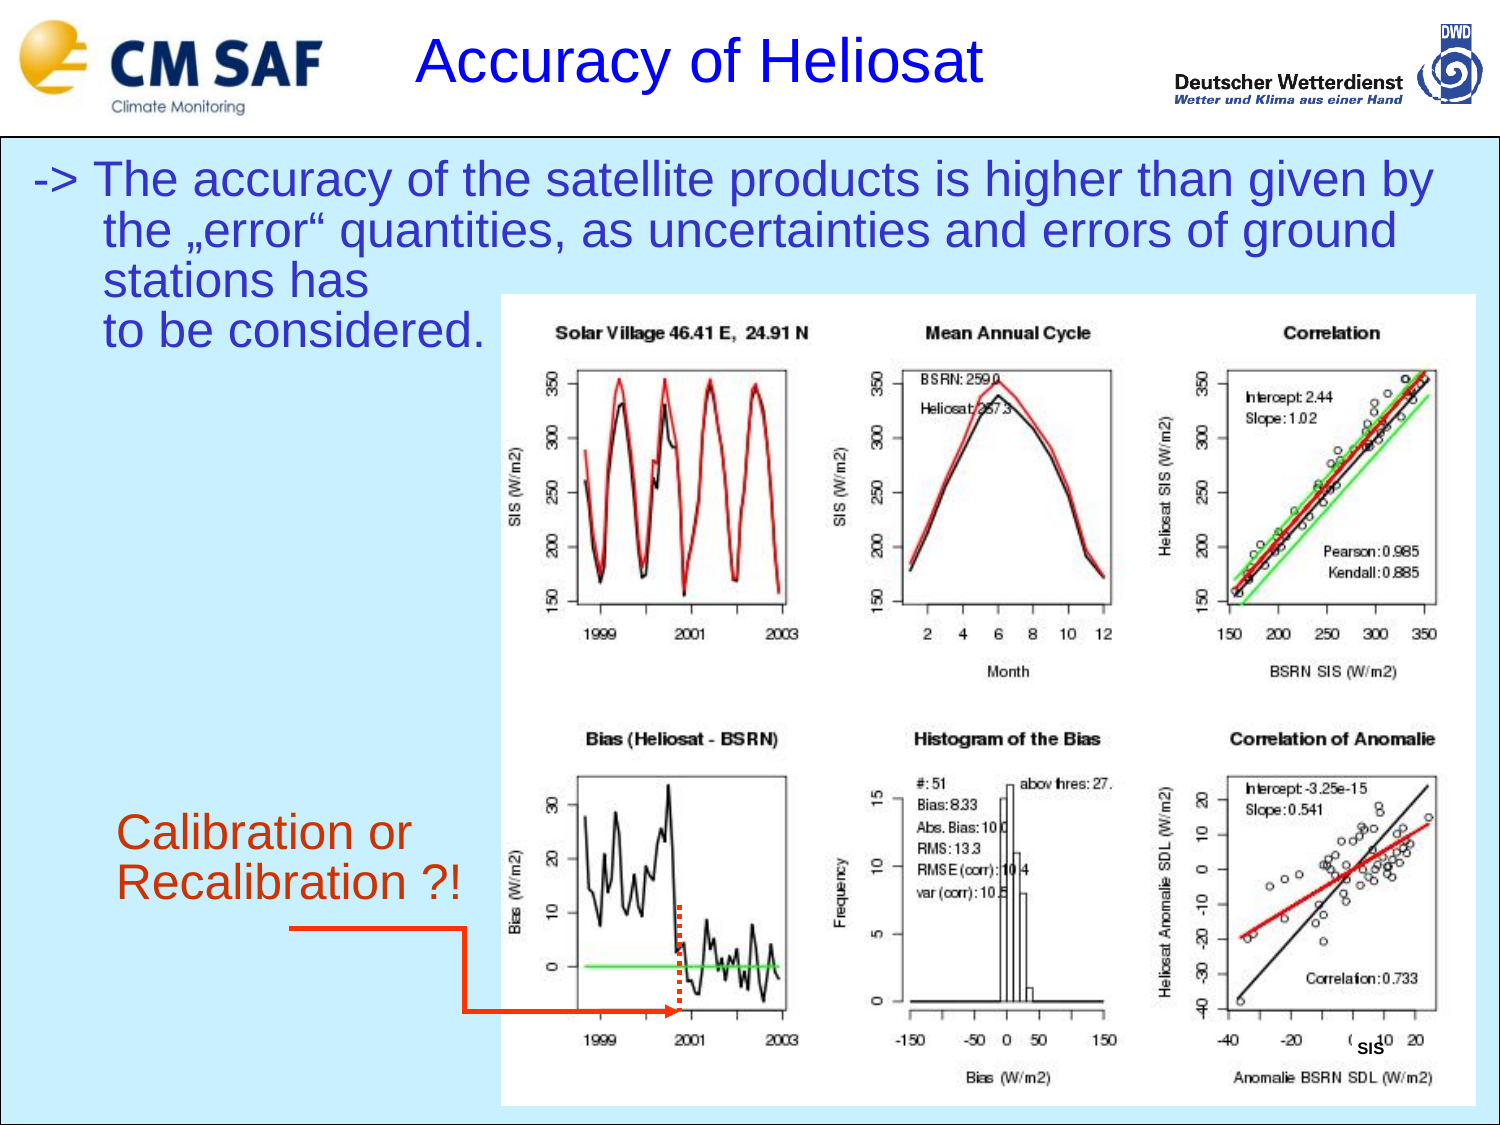

Accuracy of Heliosat
-> The accuracy of the satellite products is higher than given by
 the „error“ quantities, as uncertainties and errors of ground
 stations has
 to be considered.
Calibration or
Recalibration ?!
SIS